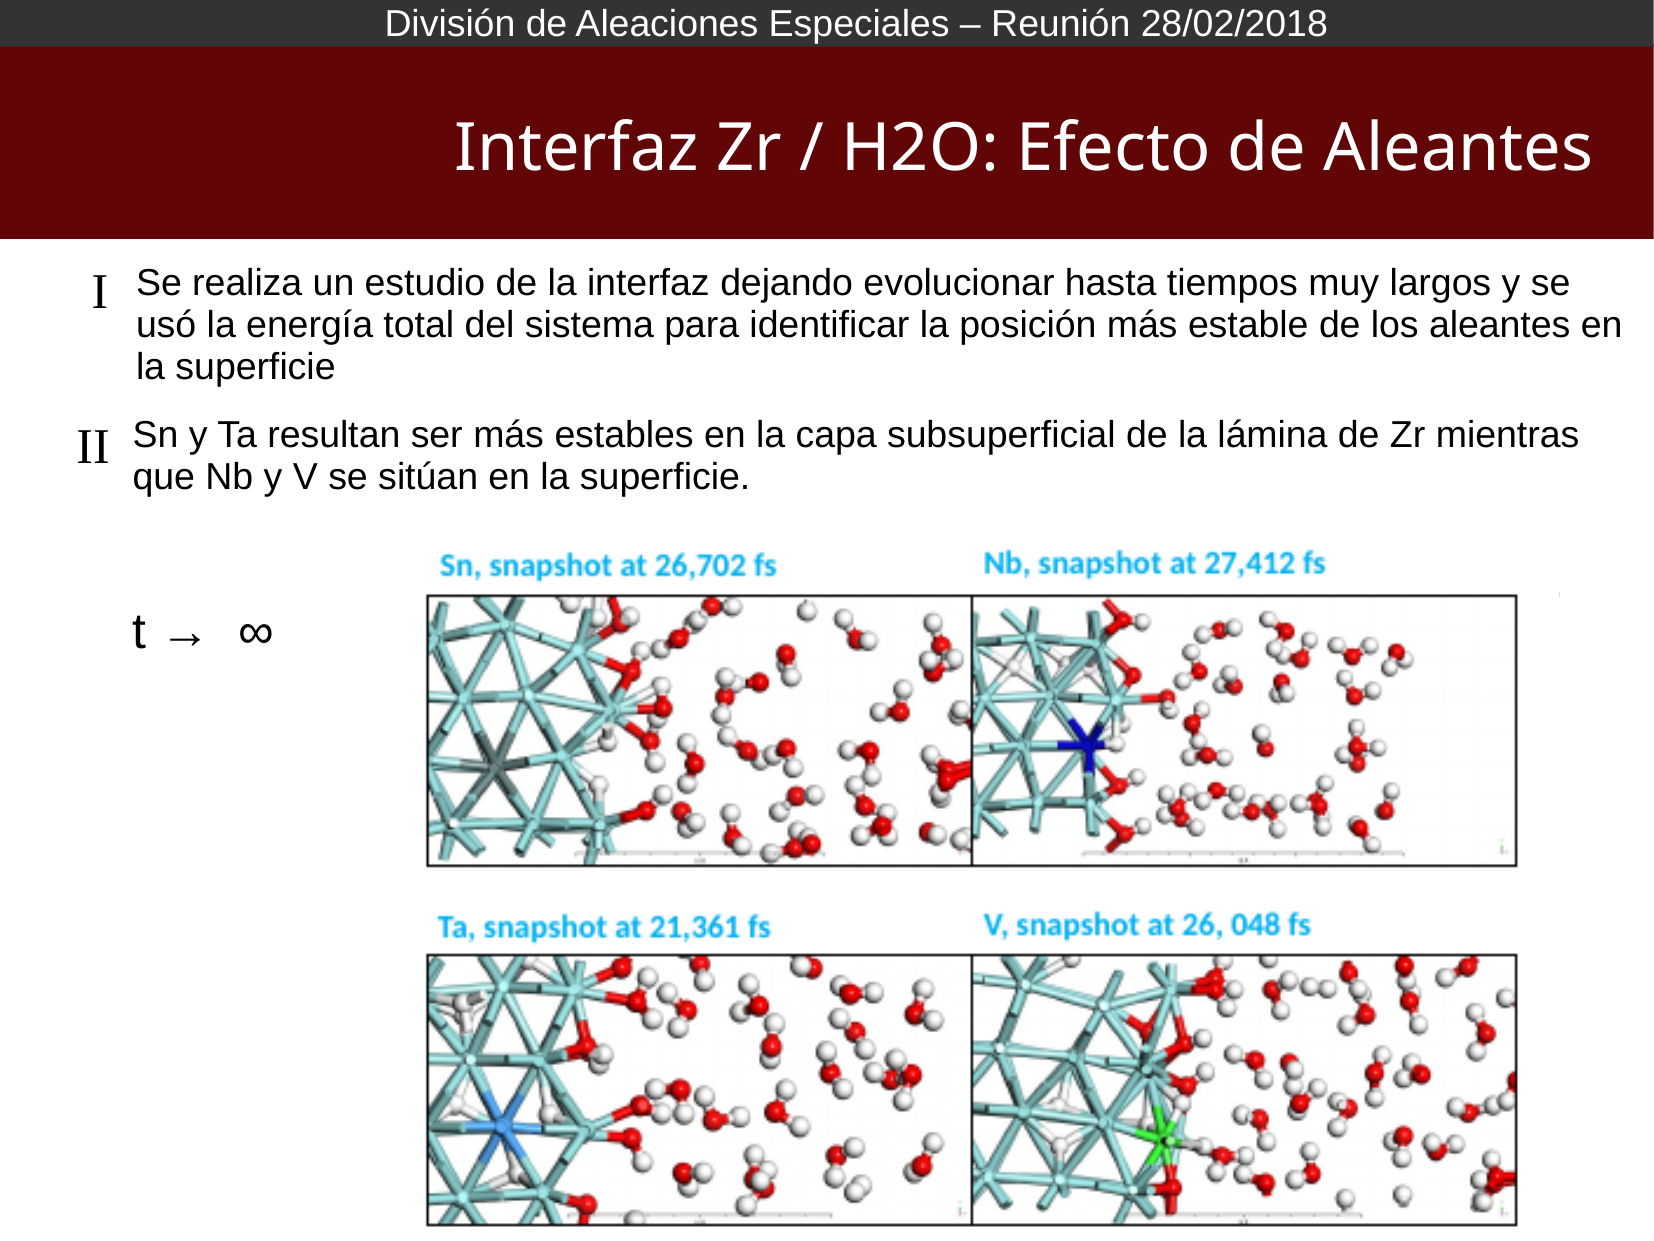

# Interfaz Zr / H2O: Efecto de Aleantes
Se realiza un estudio de la interfaz dejando evolucionar hasta tiempos muy largos y se usó la energía total del sistema para identificar la posición más estable de los aleantes en la superficie
I
Sn y Ta resultan ser más estables en la capa subsuperficial de la lámina de Zr mientras que Nb y V se sitúan en la superficie.
II
t → ∞